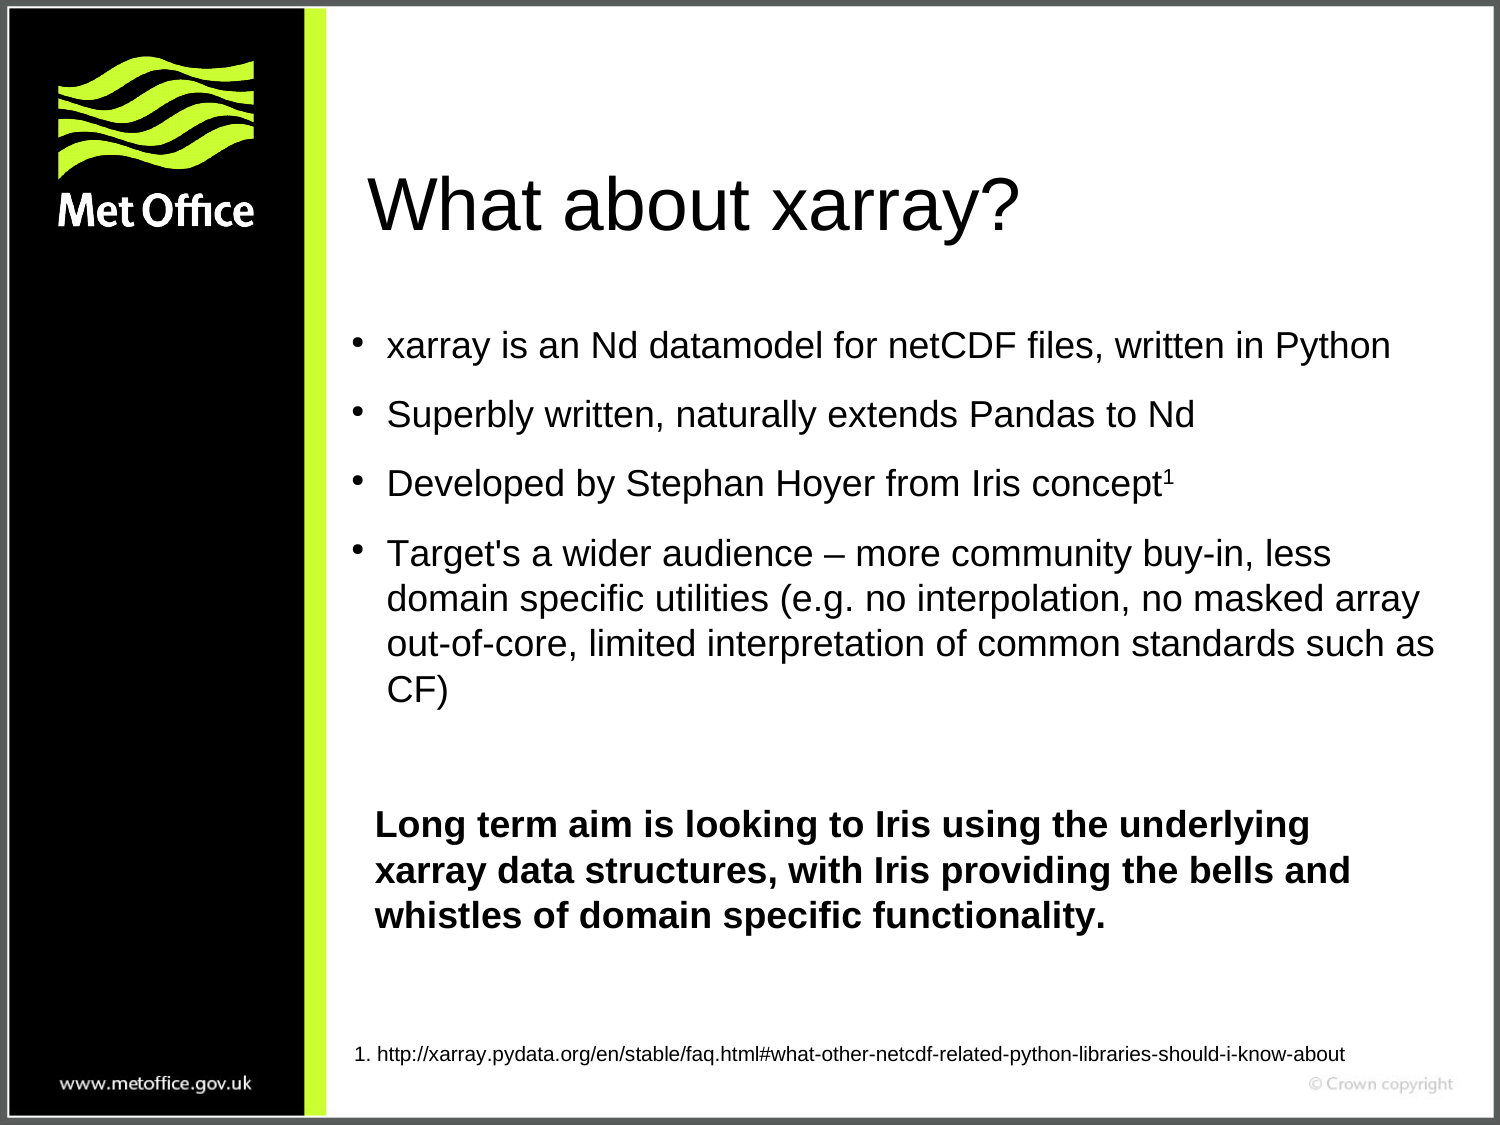

# What about xarray?
xarray is an Nd datamodel for netCDF files, written in Python
Superbly written, naturally extends Pandas to Nd
Developed by Stephan Hoyer from Iris concept1
Target's a wider audience – more community buy-in, less domain specific utilities (e.g. no interpolation, no masked array out-of-core, limited interpretation of common standards such as CF)
Long term aim is looking to Iris using the underlying xarray data structures, with Iris providing the bells and whistles of domain specific functionality.
1. http://xarray.pydata.org/en/stable/faq.html#what-other-netcdf-related-python-libraries-should-i-know-about